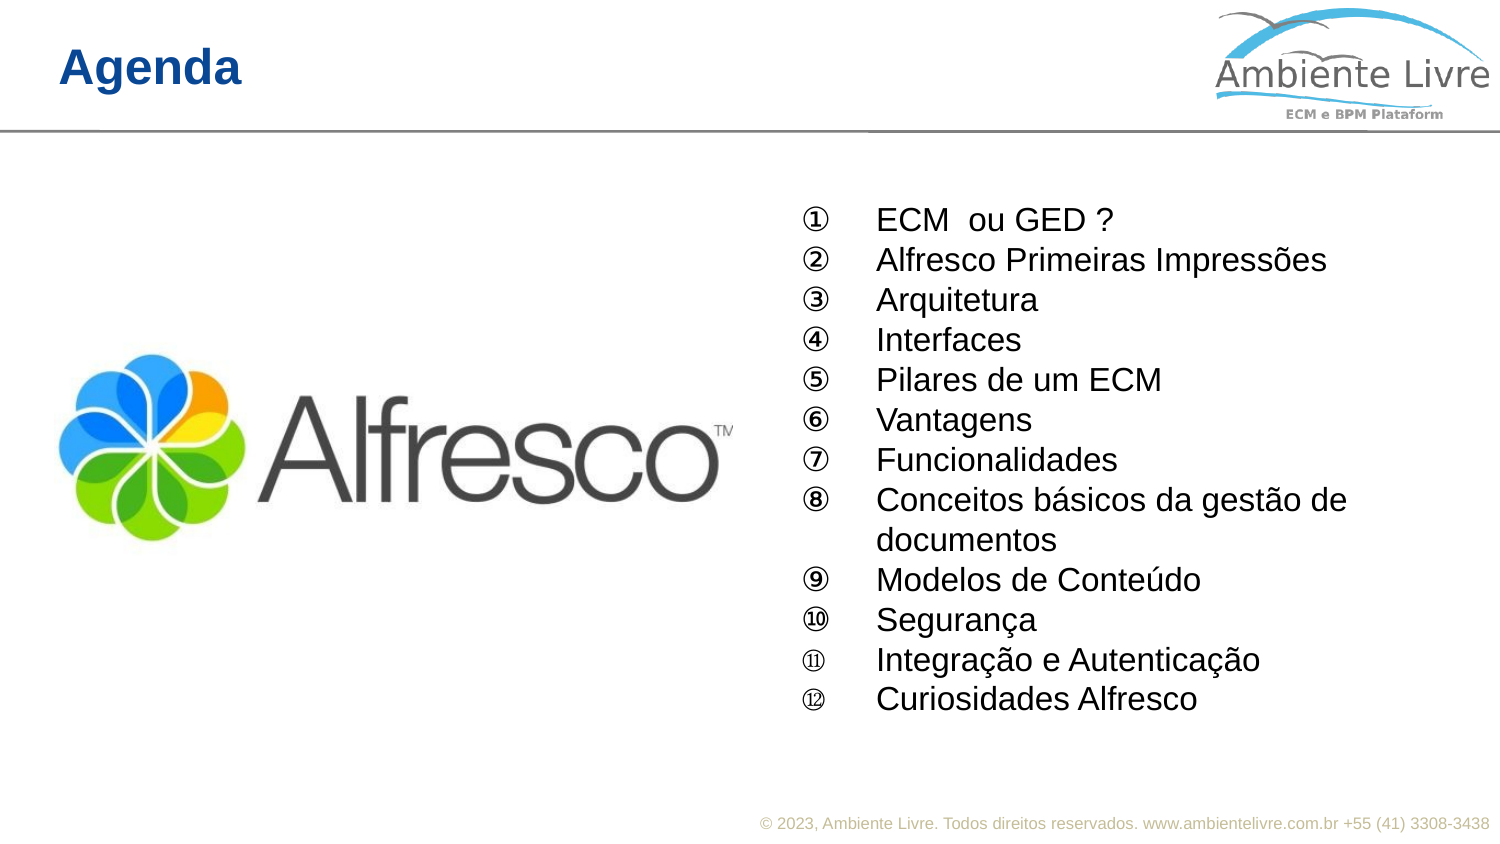

# Agenda
ECM ou GED ?
Alfresco Primeiras Impressões
Arquitetura
Interfaces
Pilares de um ECM
Vantagens
Funcionalidades
Conceitos básicos da gestão de documentos
Modelos de Conteúdo
Segurança
Integração e Autenticação
Curiosidades Alfresco